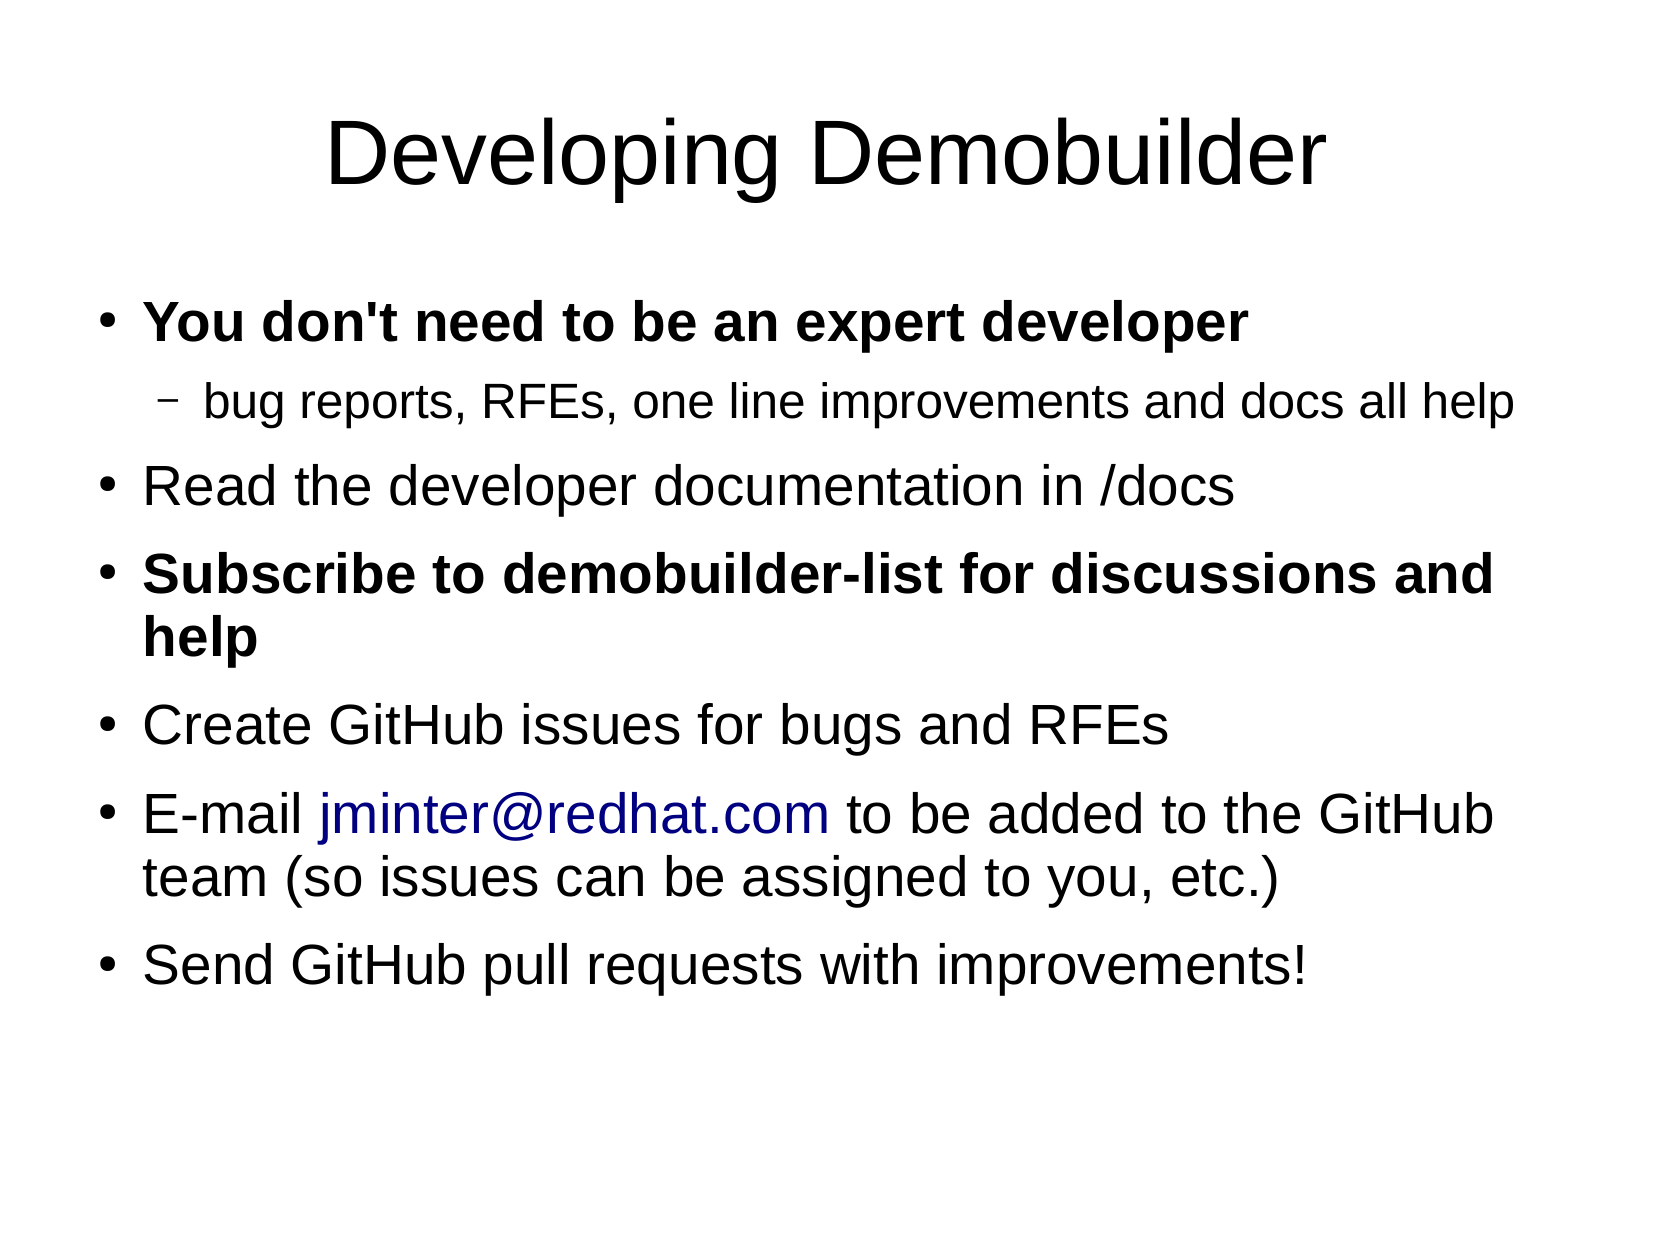

# Developing Demobuilder
You don't need to be an expert developer
bug reports, RFEs, one line improvements and docs all help
Read the developer documentation in /docs
Subscribe to demobuilder-list for discussions and help
Create GitHub issues for bugs and RFEs
E-mail jminter@redhat.com to be added to the GitHub team (so issues can be assigned to you, etc.)
Send GitHub pull requests with improvements!